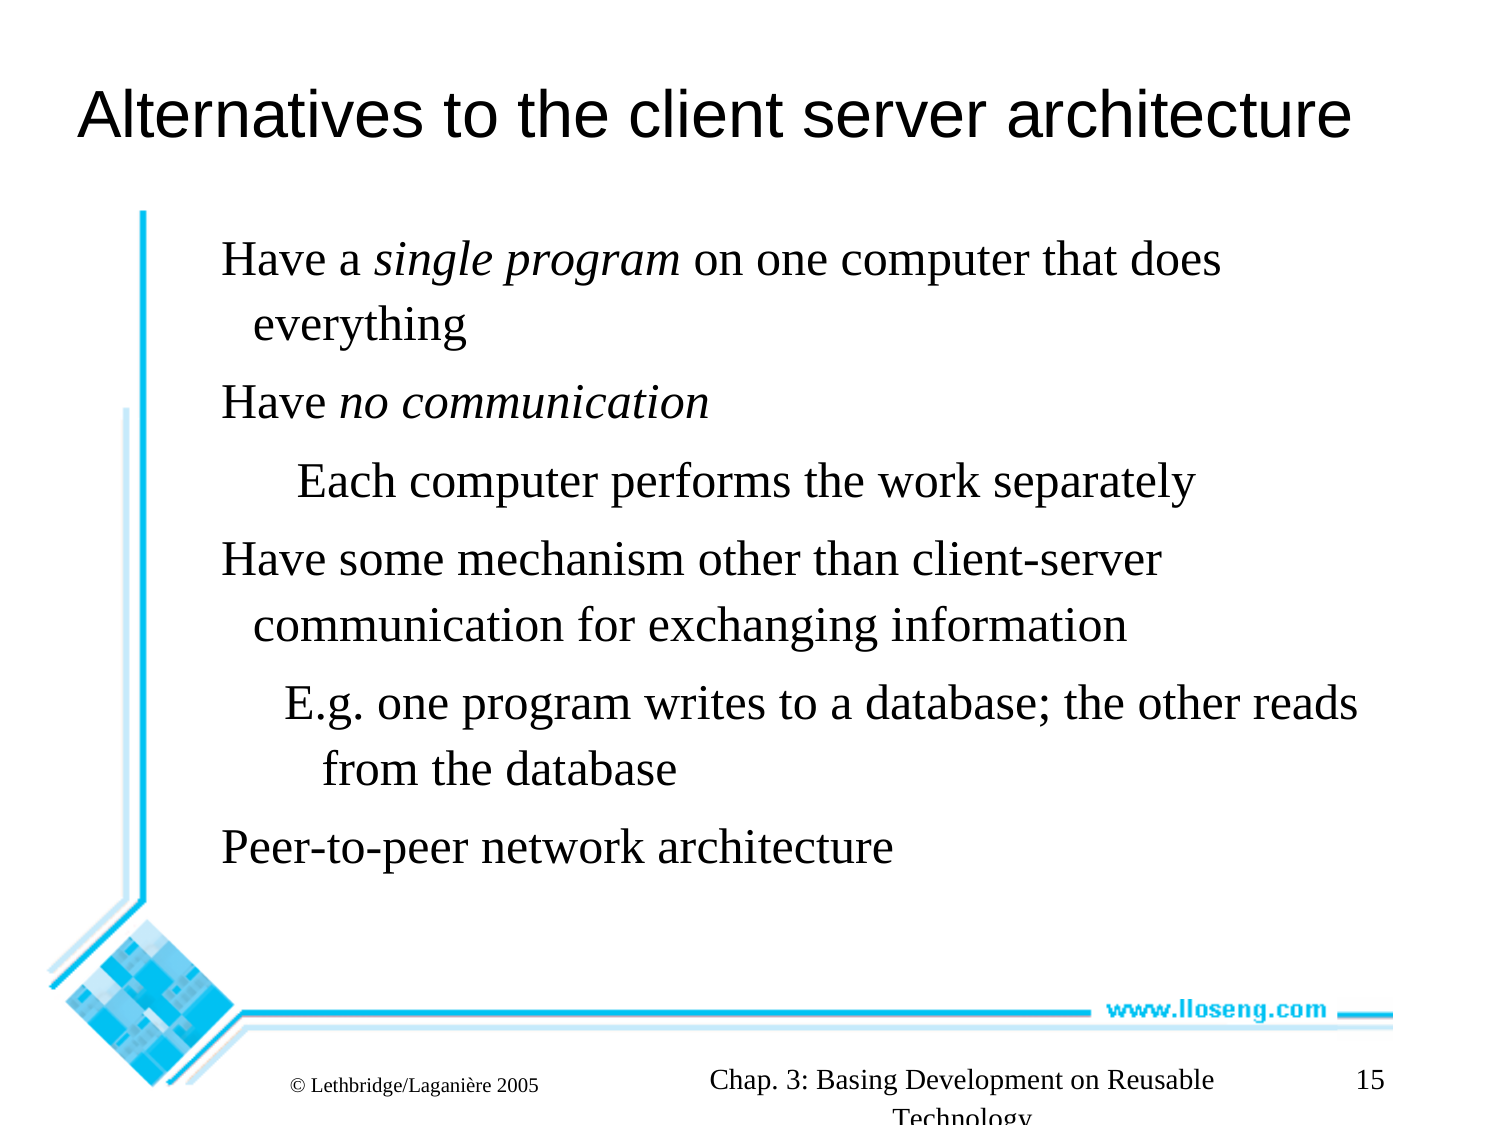

# Alternatives to the client server architecture
Have a single program on one computer that does everything
Have no communication
 Each computer performs the work separately
Have some mechanism other than client-server communication for exchanging information
E.g. one program writes to a database; the other reads from the database
Peer-to-peer network architecture
Chap. 3: Basing Development on Reusable Technology
© Lethbridge/Laganière 2005